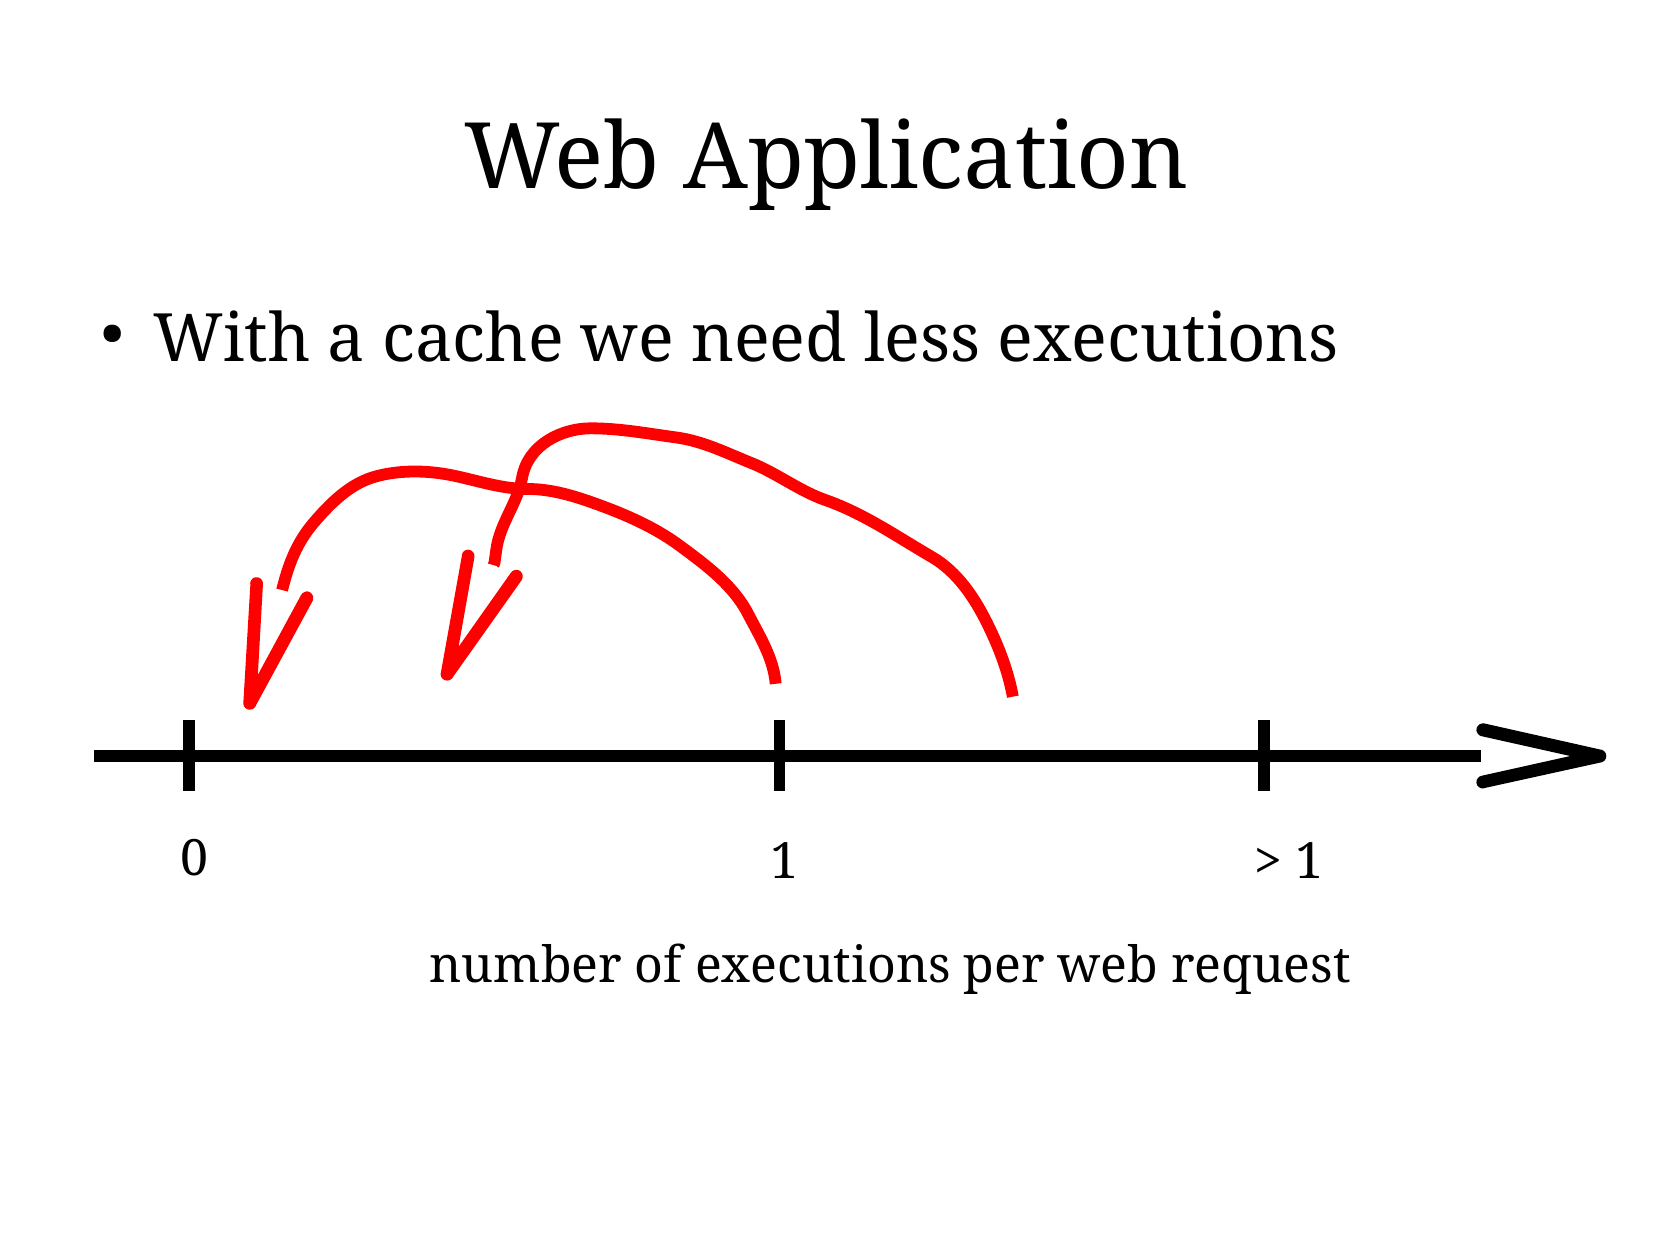

# Web Application
With a cache we need less executions
0
1
> 1
number of executions per web request